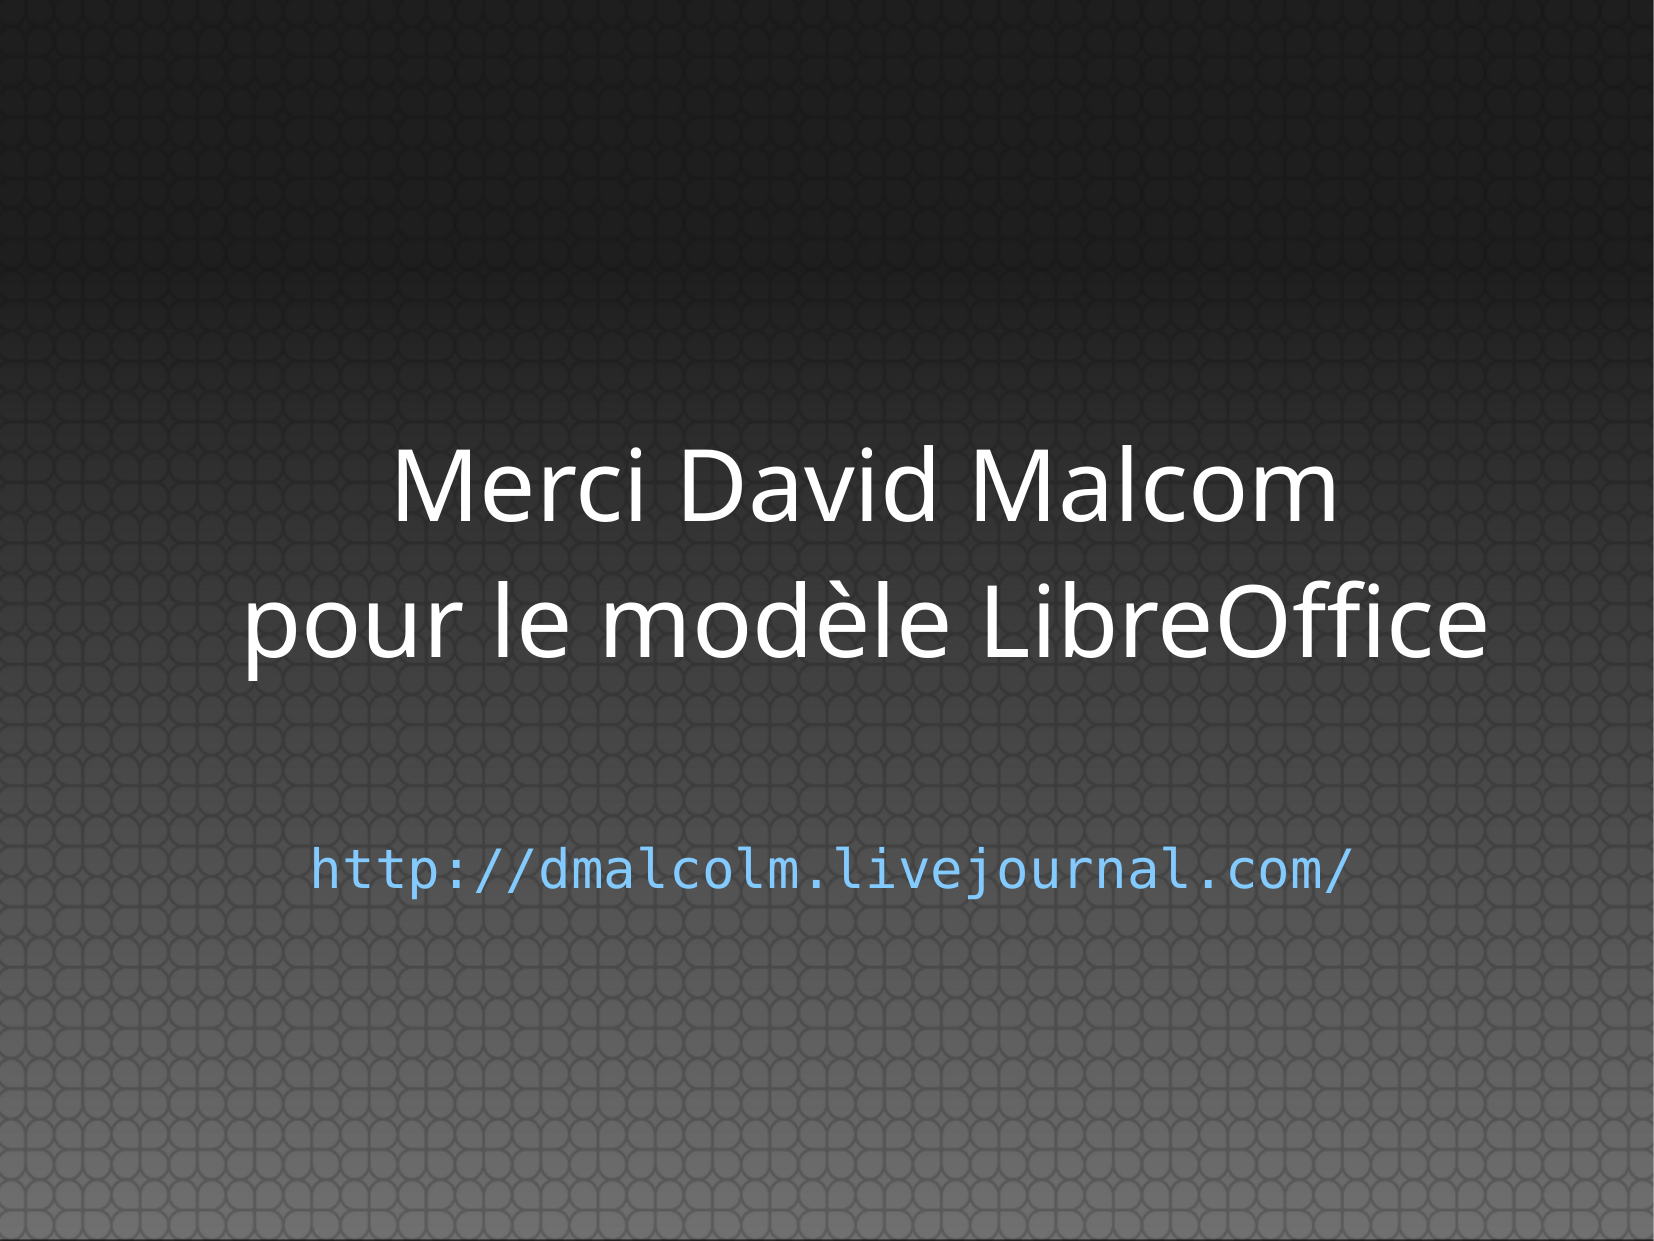

# Merci David Malcom pour le modèle LibreOffice
http://dmalcolm.livejournal.com/